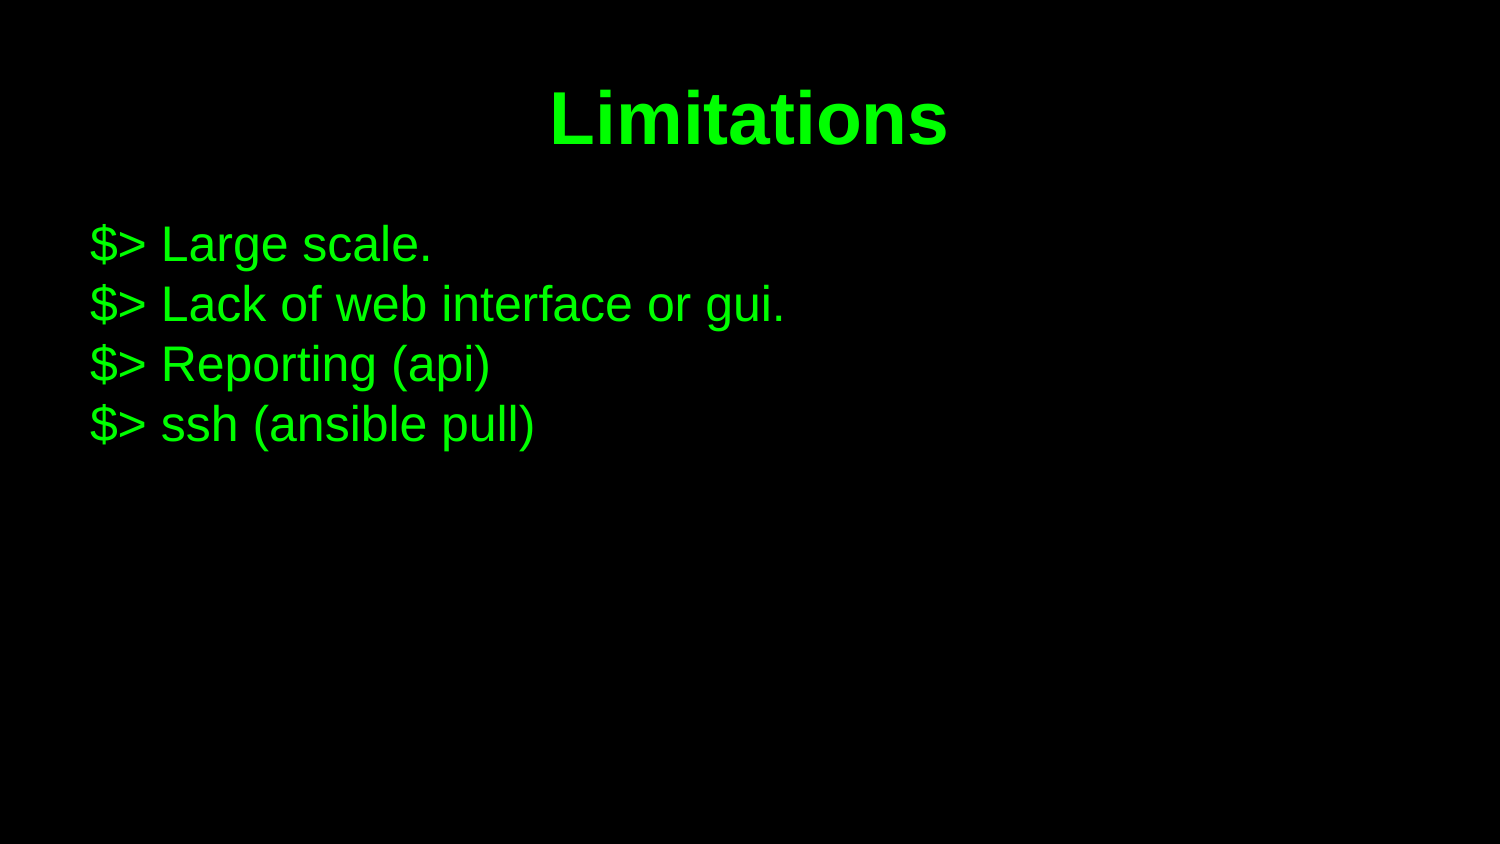

Limitations
# $> Large scale.
$> Lack of web interface or gui.
$> Reporting (api)
$> ssh (ansible pull)